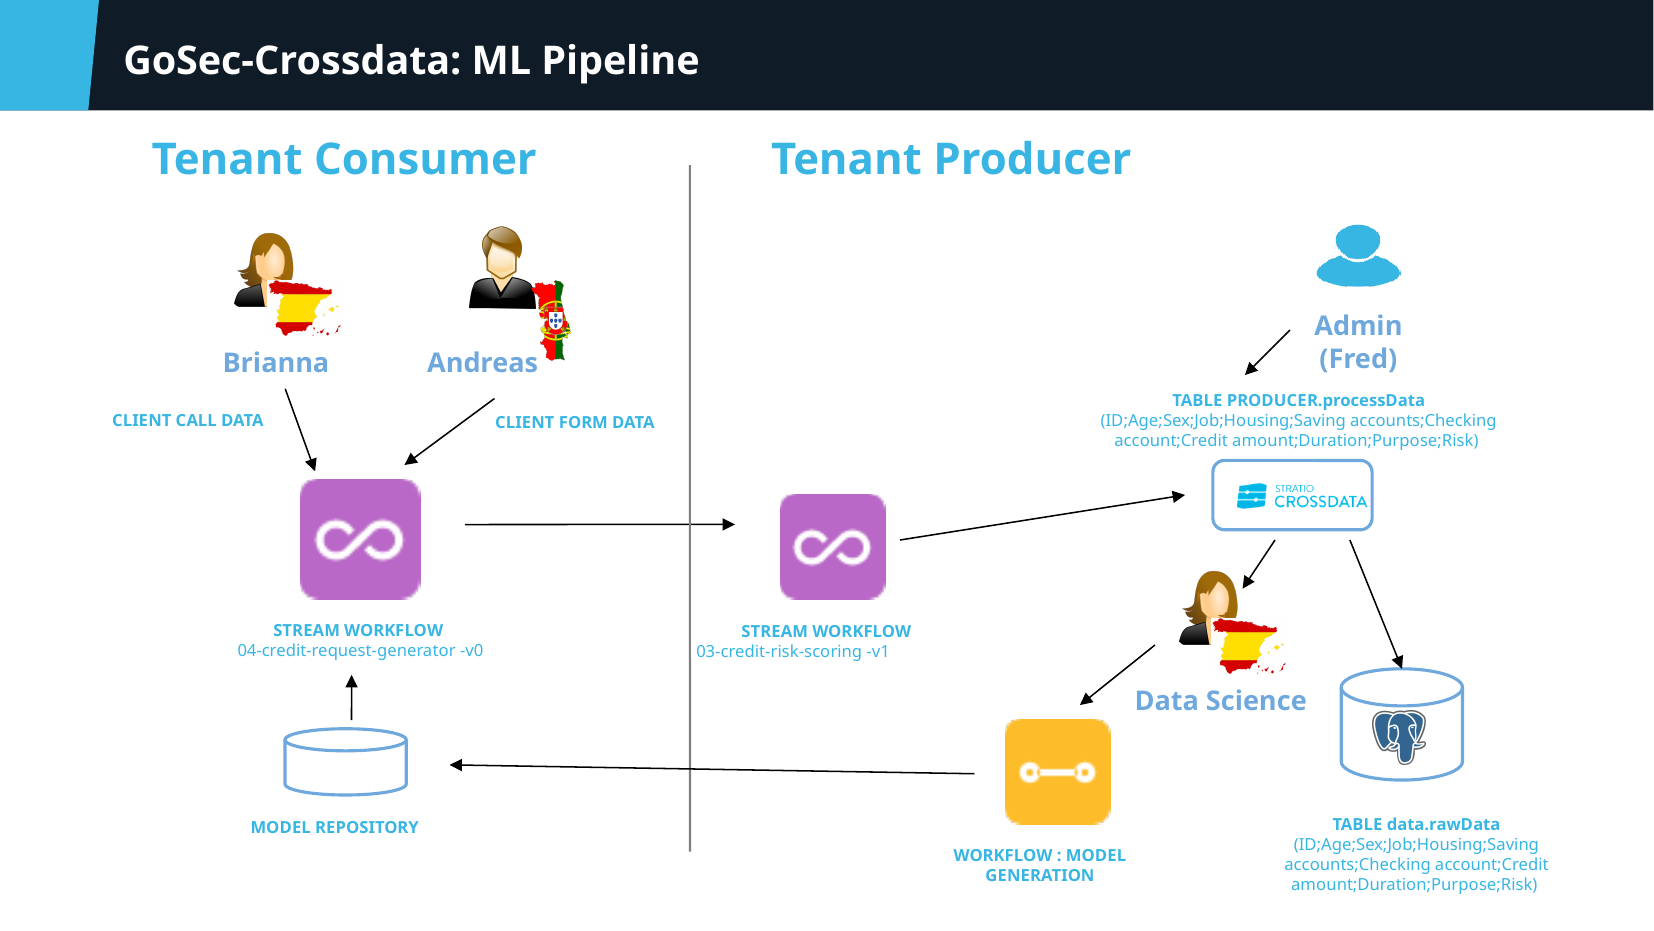

# Seguridad: Situación Actual
GoSec-Crossdata: ML Pipeline
Tenant Consumer
Tenant Producer
Admin (Fred)
Brianna
Andreas
TABLE PRODUCER.processData
(ID;Age;Sex;Job;Housing;Saving accounts;Checking account;Credit amount;Duration;Purpose;Risk)
CLIENT CALL DATA
CLIENT FORM DATA
STREAM WORKFLOW
 04-credit-request-generator -v0
STREAM WORKFLOW
 03-credit-risk-scoring -v1
Data Science
TABLE data.rawData
(ID;Age;Sex;Job;Housing;Saving accounts;Checking account;Credit amount;Duration;Purpose;Risk)
MODEL REPOSITORY
WORKFLOW : MODEL GENERATION